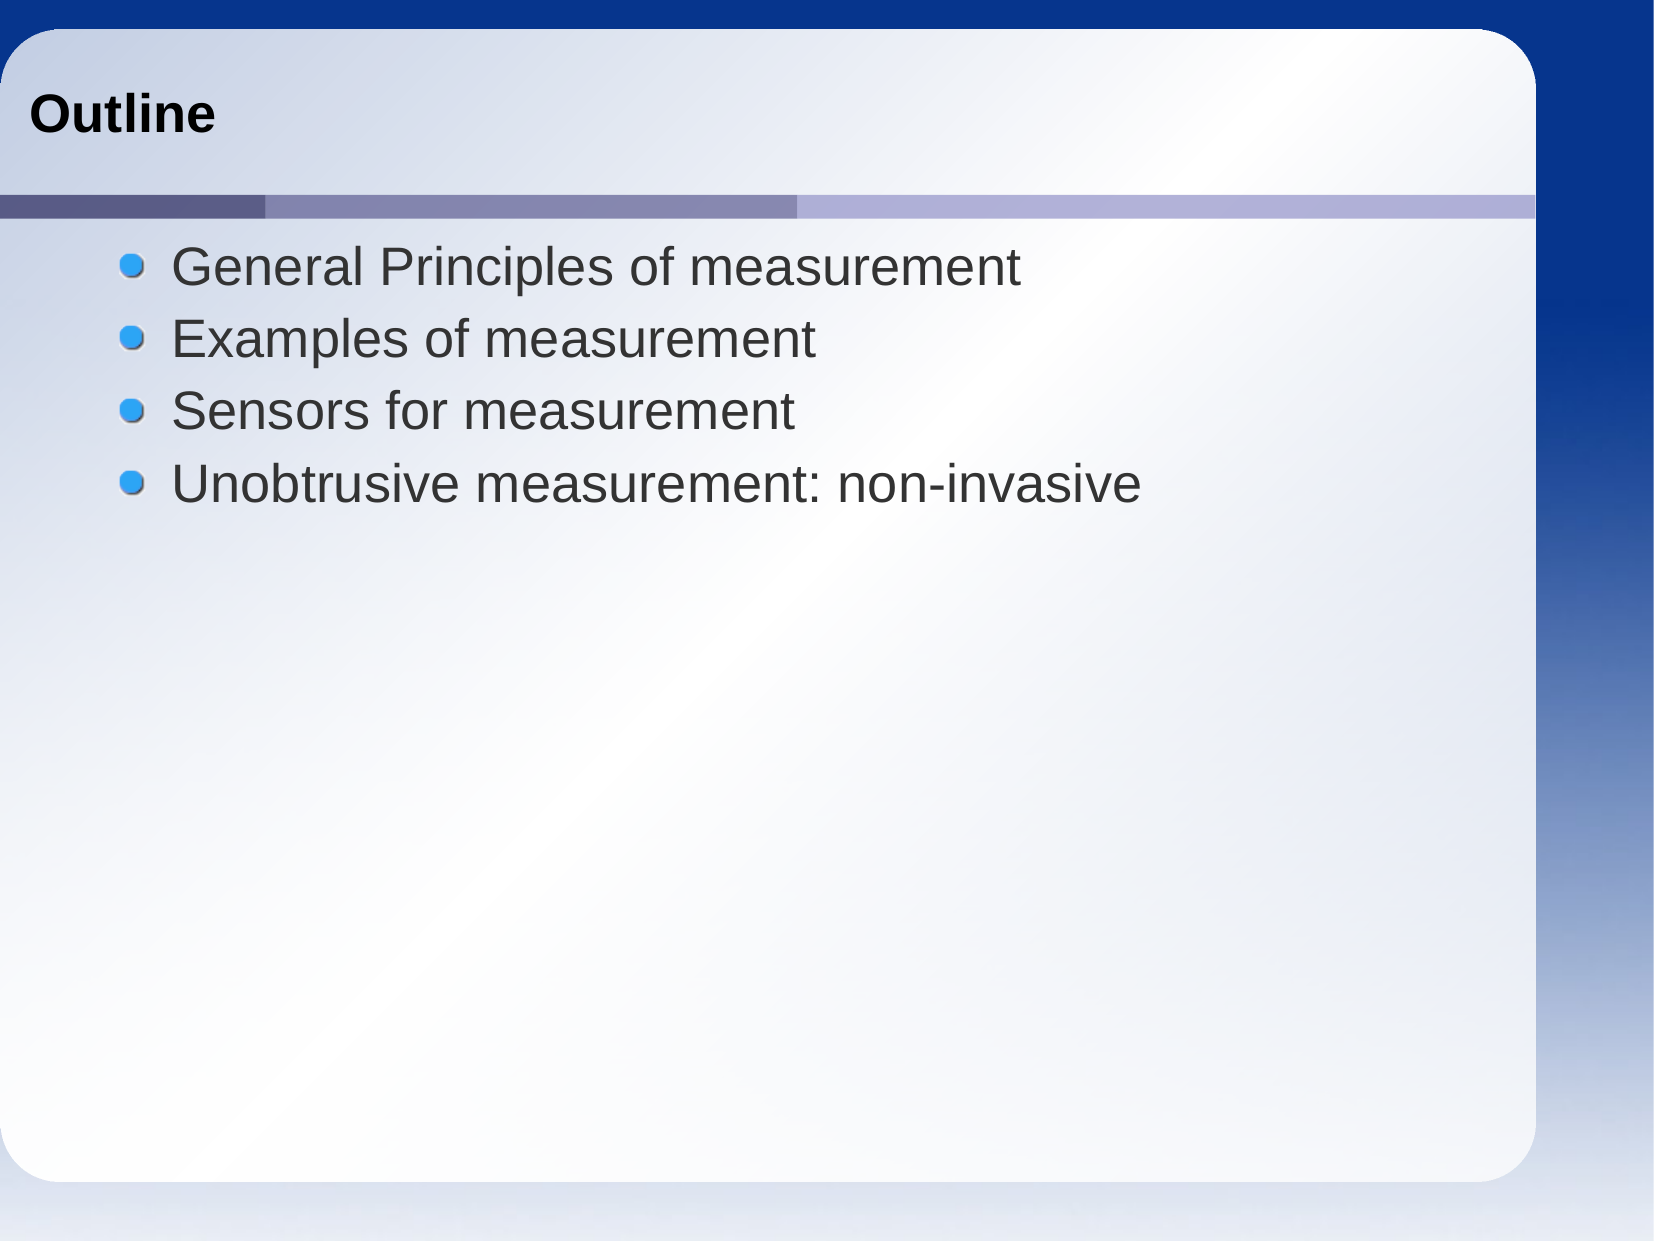

# Outline
General Principles of measurement
Examples of measurement
Sensors for measurement
Unobtrusive measurement: non-invasive